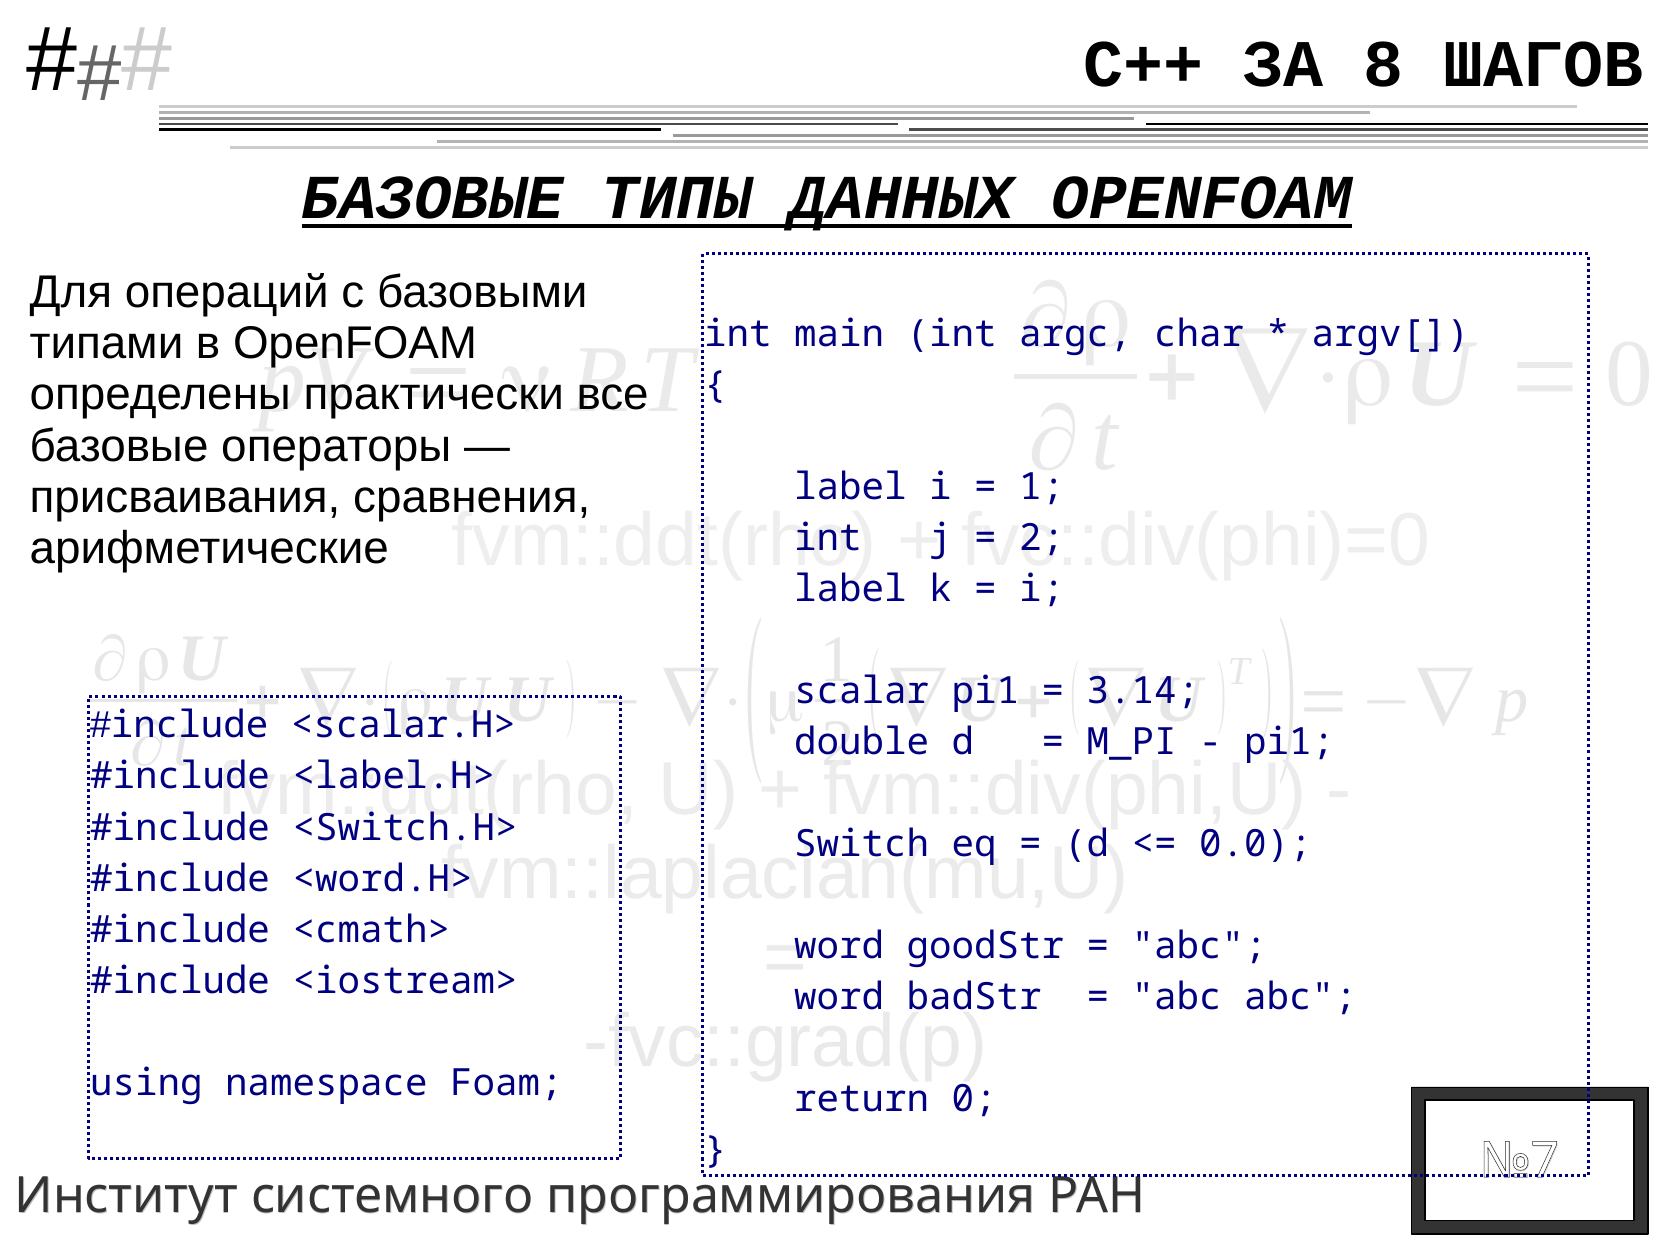

# БАЗОВЫЕ ТИПЫ ДАННЫХ OPENFOAM
int main (int argc, char * argv[])
{
 label i = 1;
 int j = 2;
 label k = i;
 scalar pi1 = 3.14;
 double d = M_PI - pi1;
 Switch eq = (d <= 0.0);
 word goodStr = "abc";
 word badStr = "abc abc";
 return 0;
}
Для операций с базовыми типами в OpenFOAM определены практически все базовые операторы — присваивания, сравнения, арифметические
#include <scalar.H>
#include <label.H>
#include <Switch.H>
#include <word.H>
#include <cmath>
#include <iostream>
using namespace Foam;